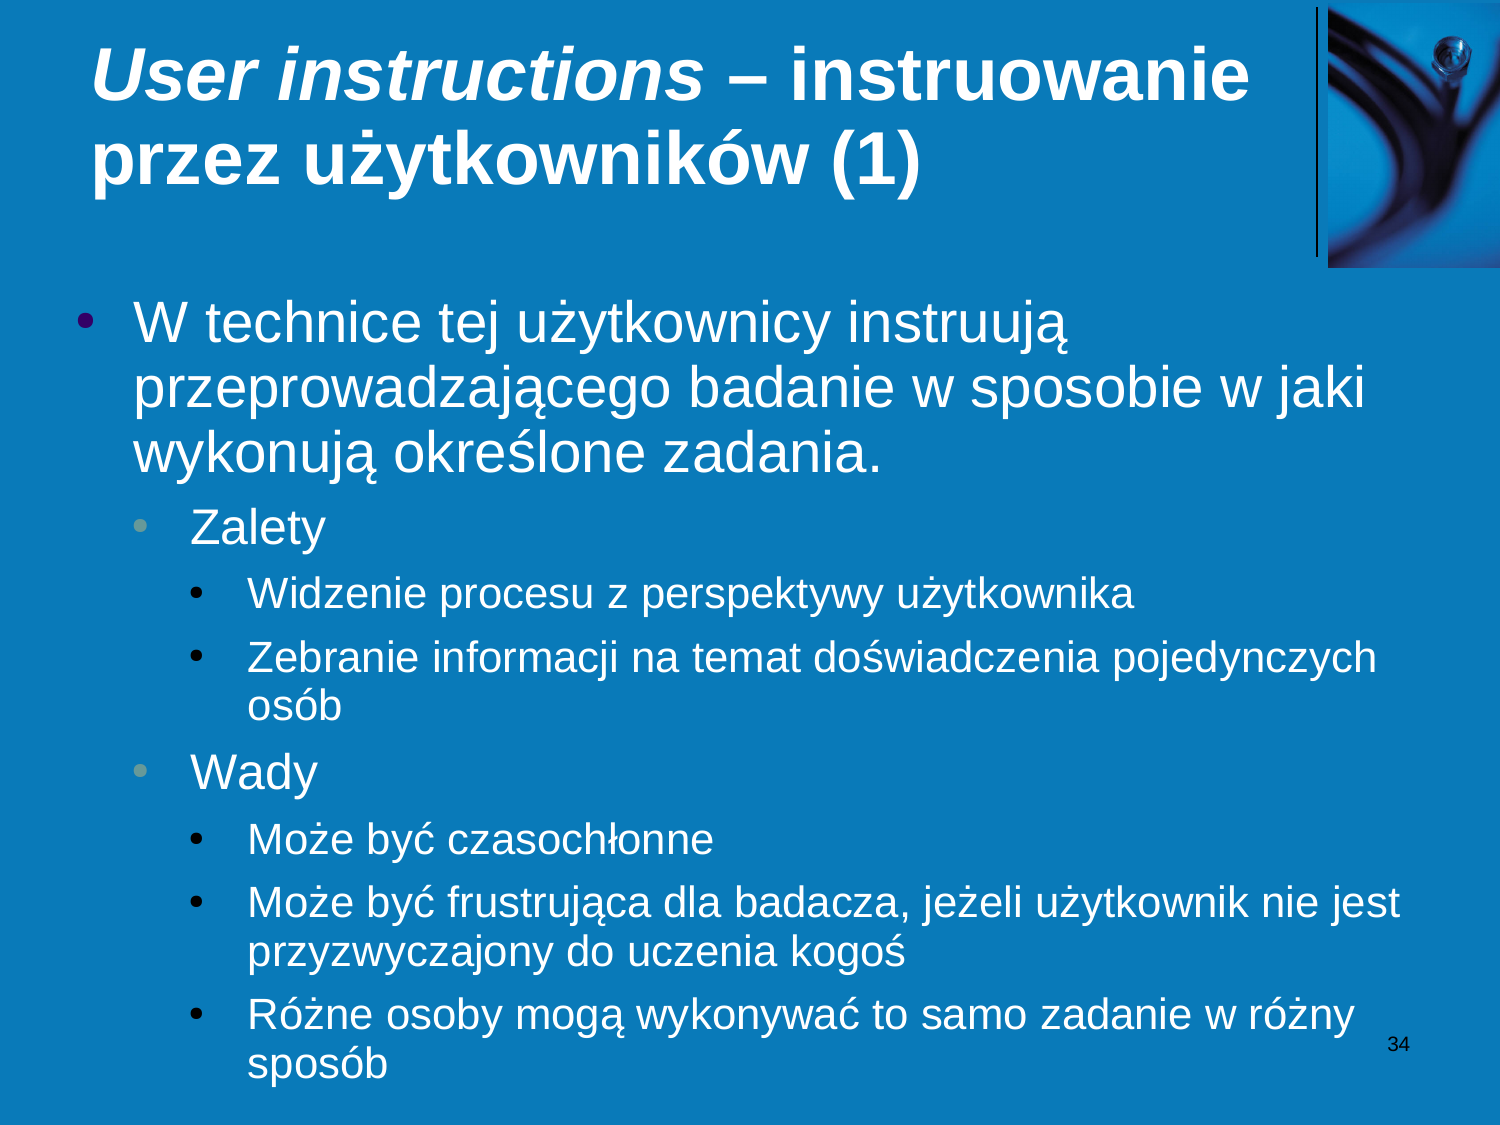

# User instructions – instruowanie przez użytkowników (1)
W technice tej użytkownicy instruują przeprowadzającego badanie w sposobie w jaki wykonują określone zadania.
Zalety
Widzenie procesu z perspektywy użytkownika
Zebranie informacji na temat doświadczenia pojedynczych osób
Wady
Może być czasochłonne
Może być frustrująca dla badacza, jeżeli użytkownik nie jest przyzwyczajony do uczenia kogoś
Różne osoby mogą wykonywać to samo zadanie w różny sposób
34